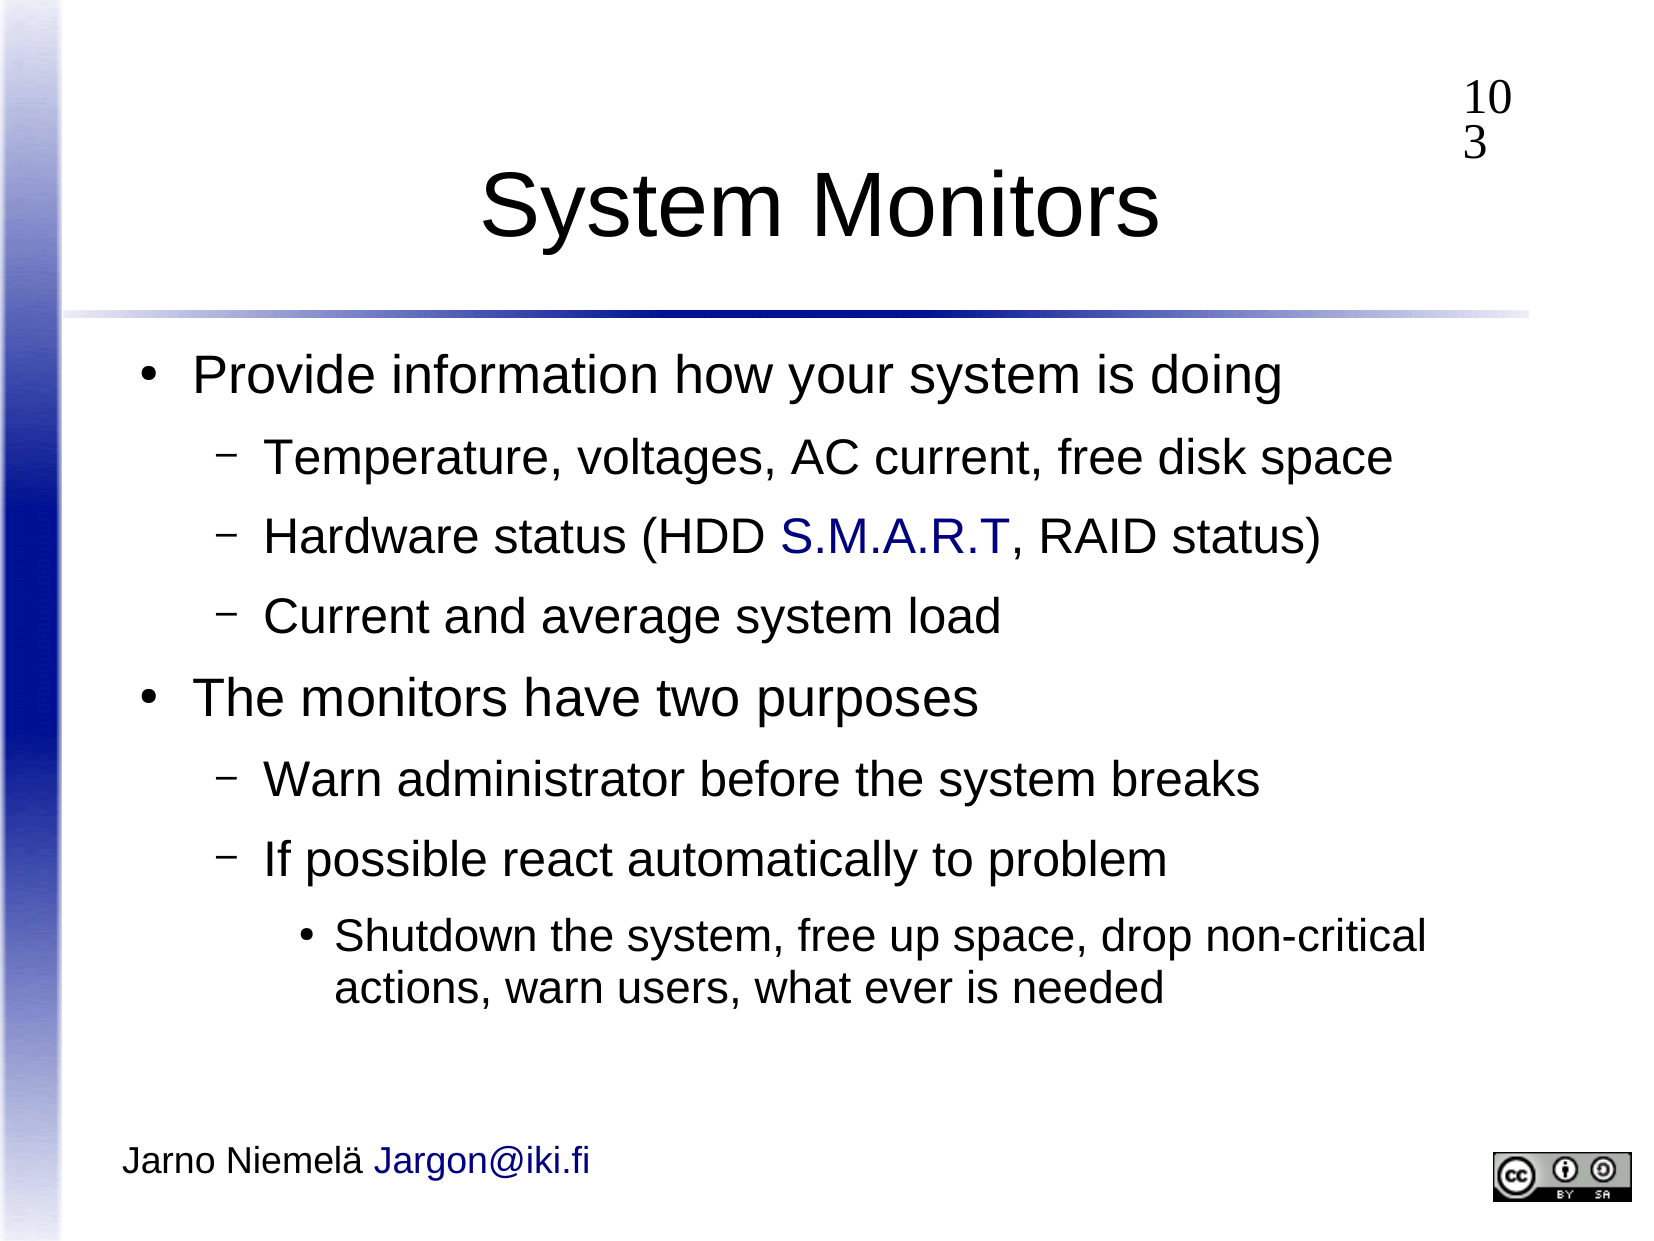

# System Monitors
Provide information how your system is doing
Temperature, voltages, AC current, free disk space
Hardware status (HDD S.M.A.R.T, RAID status)
Current and average system load
The monitors have two purposes
Warn administrator before the system breaks
If possible react automatically to problem
Shutdown the system, free up space, drop non-critical actions, warn users, what ever is needed